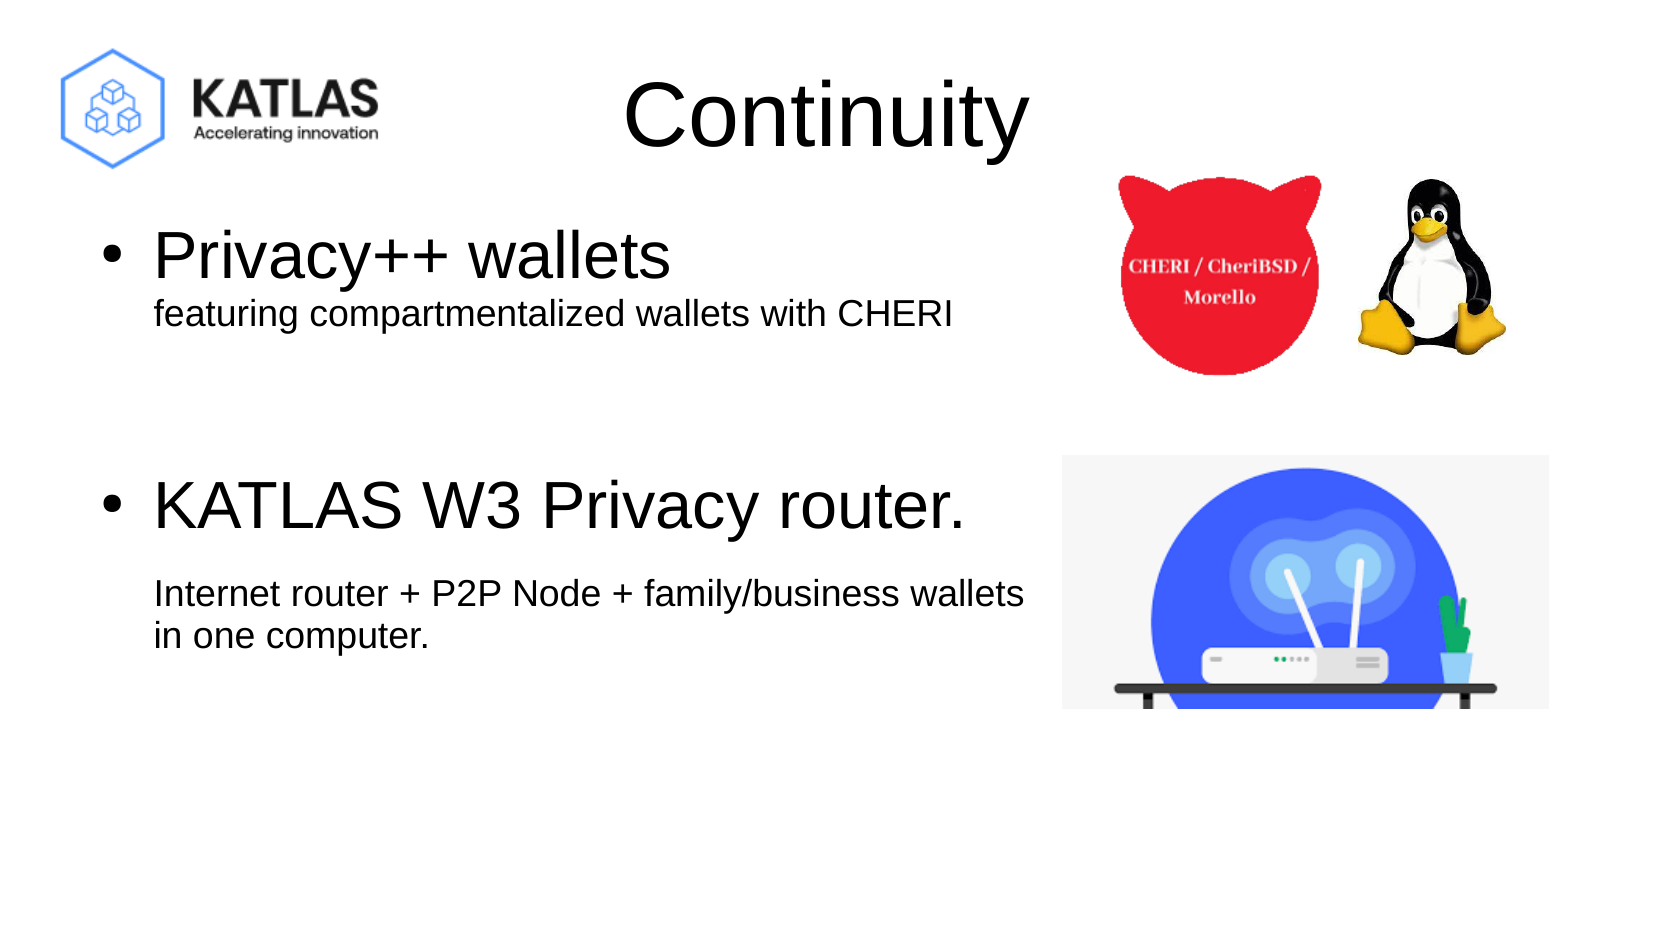

# Continuity
Privacy++ wallets
featuring compartmentalized wallets with CHERI
KATLAS W3 Privacy router.
Internet router + P2P Node + family/business wallets
in one computer.